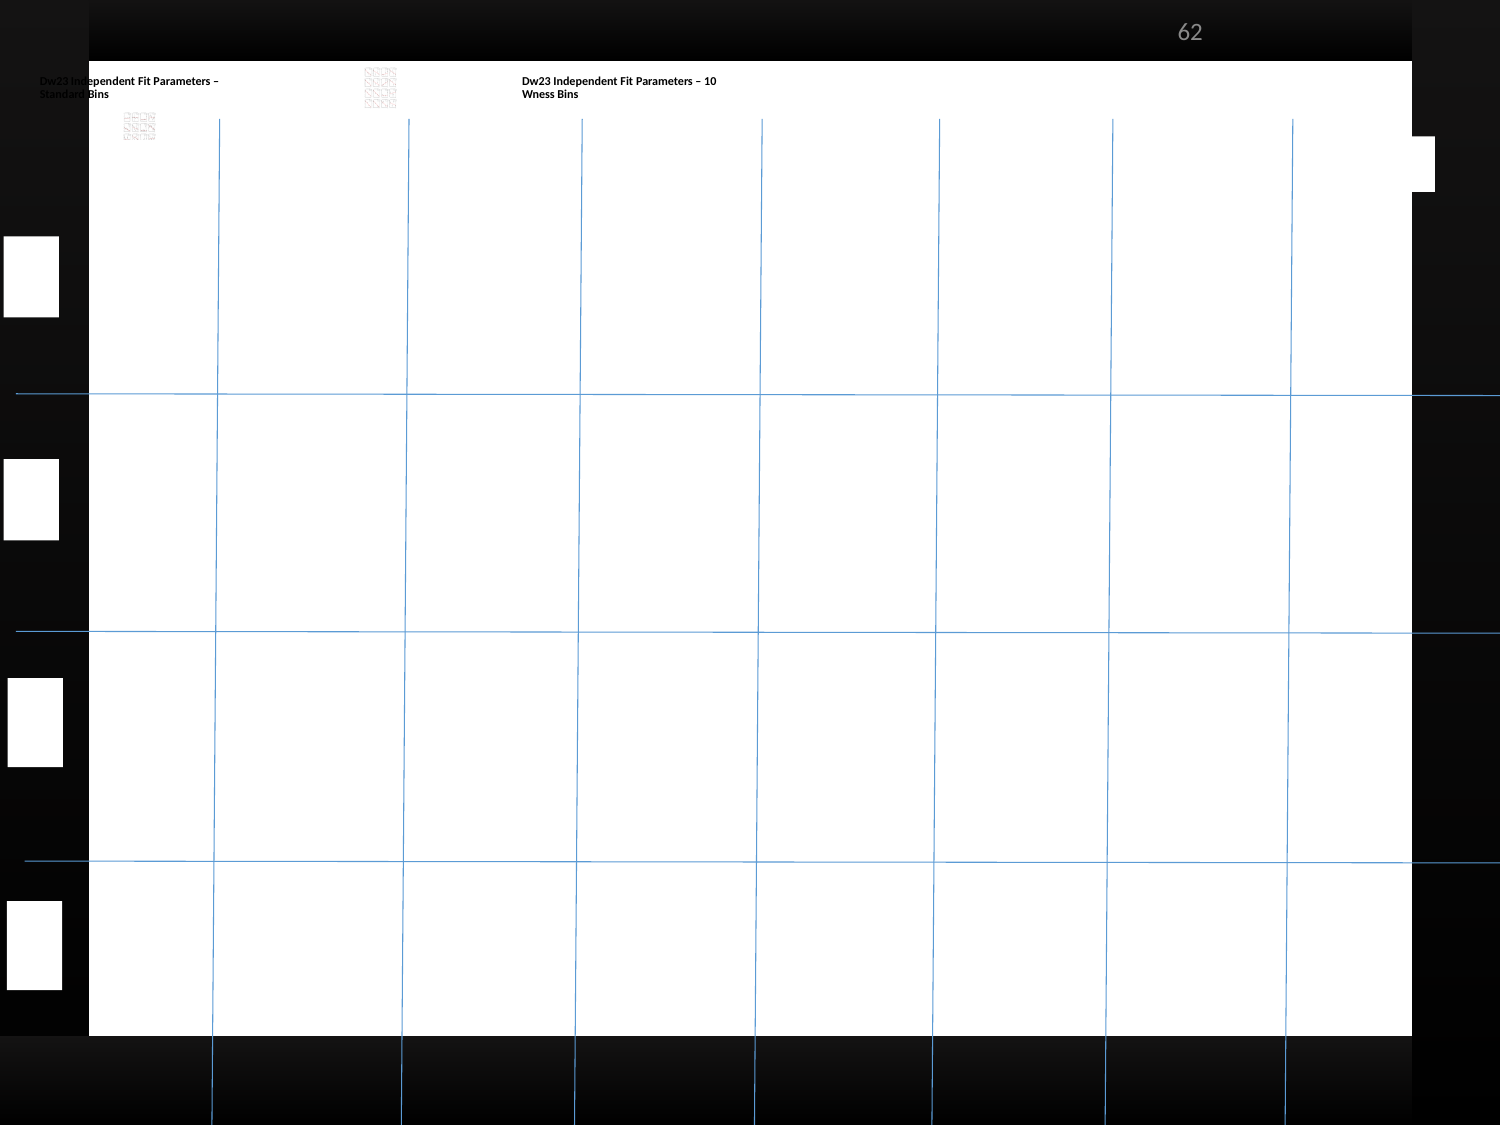

62
# Dw23 Independent Fit Parameters – Standard Bins
Dw23 Independent Fit Parameters – 10 Wness Bins